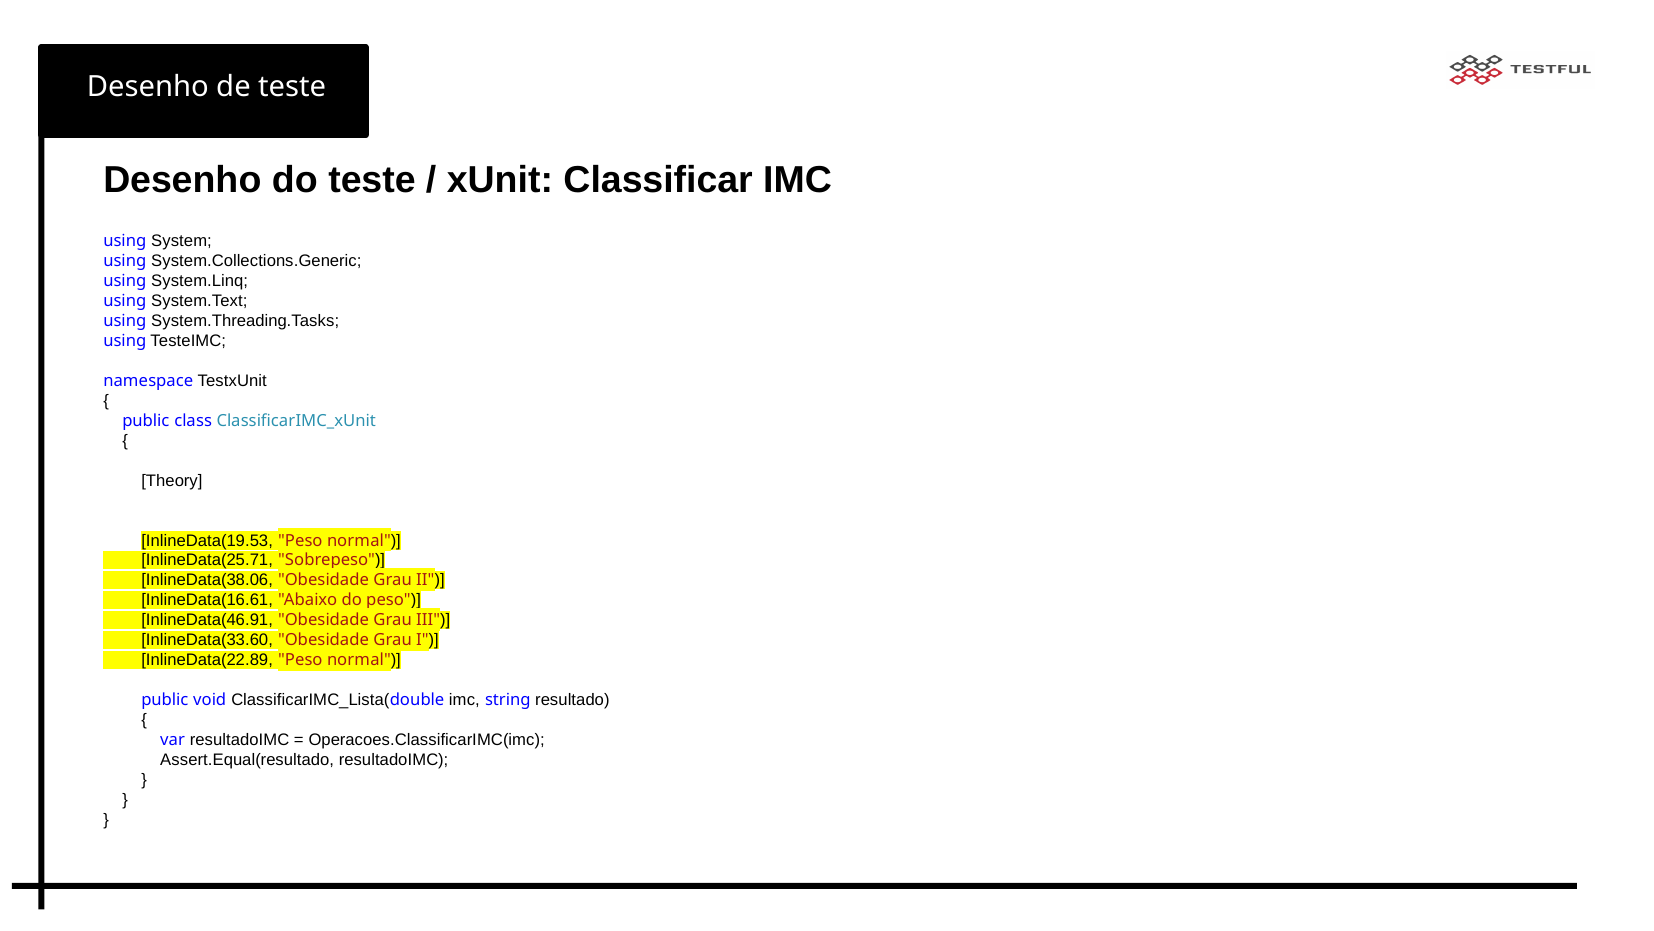

Desenho de teste
Desenho do teste / xUnit: Classificar IMC
using System;
using System.Collections.Generic;
using System.Linq;
using System.Text;
using System.Threading.Tasks;
using TesteIMC;
namespace TestxUnit
{
 public class ClassificarIMC_xUnit
 {
 [Theory]
 [InlineData(19.53, "Peso normal")]
 [InlineData(25.71, "Sobrepeso")]
 [InlineData(38.06, "Obesidade Grau II")]
 [InlineData(16.61, "Abaixo do peso")]
 [InlineData(46.91, "Obesidade Grau III")]
 [InlineData(33.60, "Obesidade Grau I")]
 [InlineData(22.89, "Peso normal")]
 public void ClassificarIMC_Lista(double imc, string resultado)
 {
 var resultadoIMC = Operacoes.ClassificarIMC(imc);
 Assert.Equal(resultado, resultadoIMC);
 }
 }
}